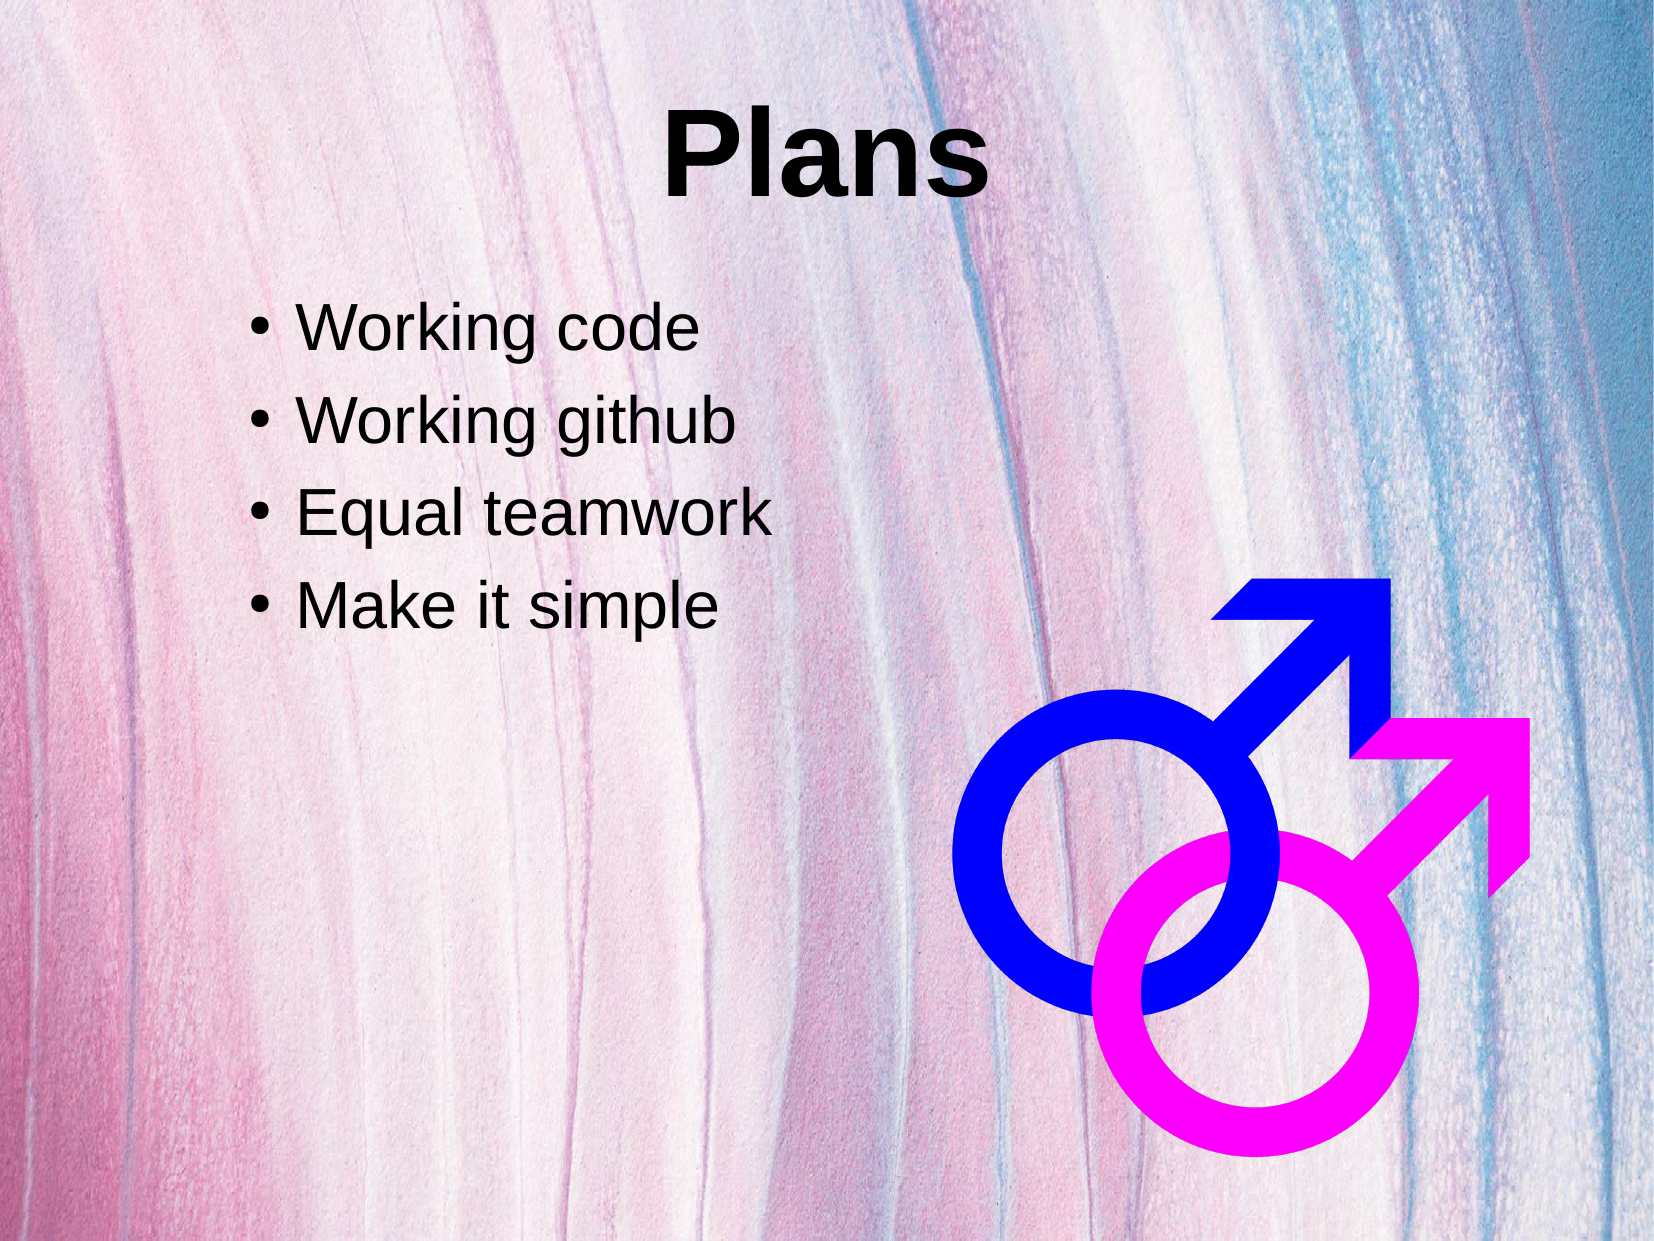

# Plans
Working code
Working github
Equal teamwork
Make it simple